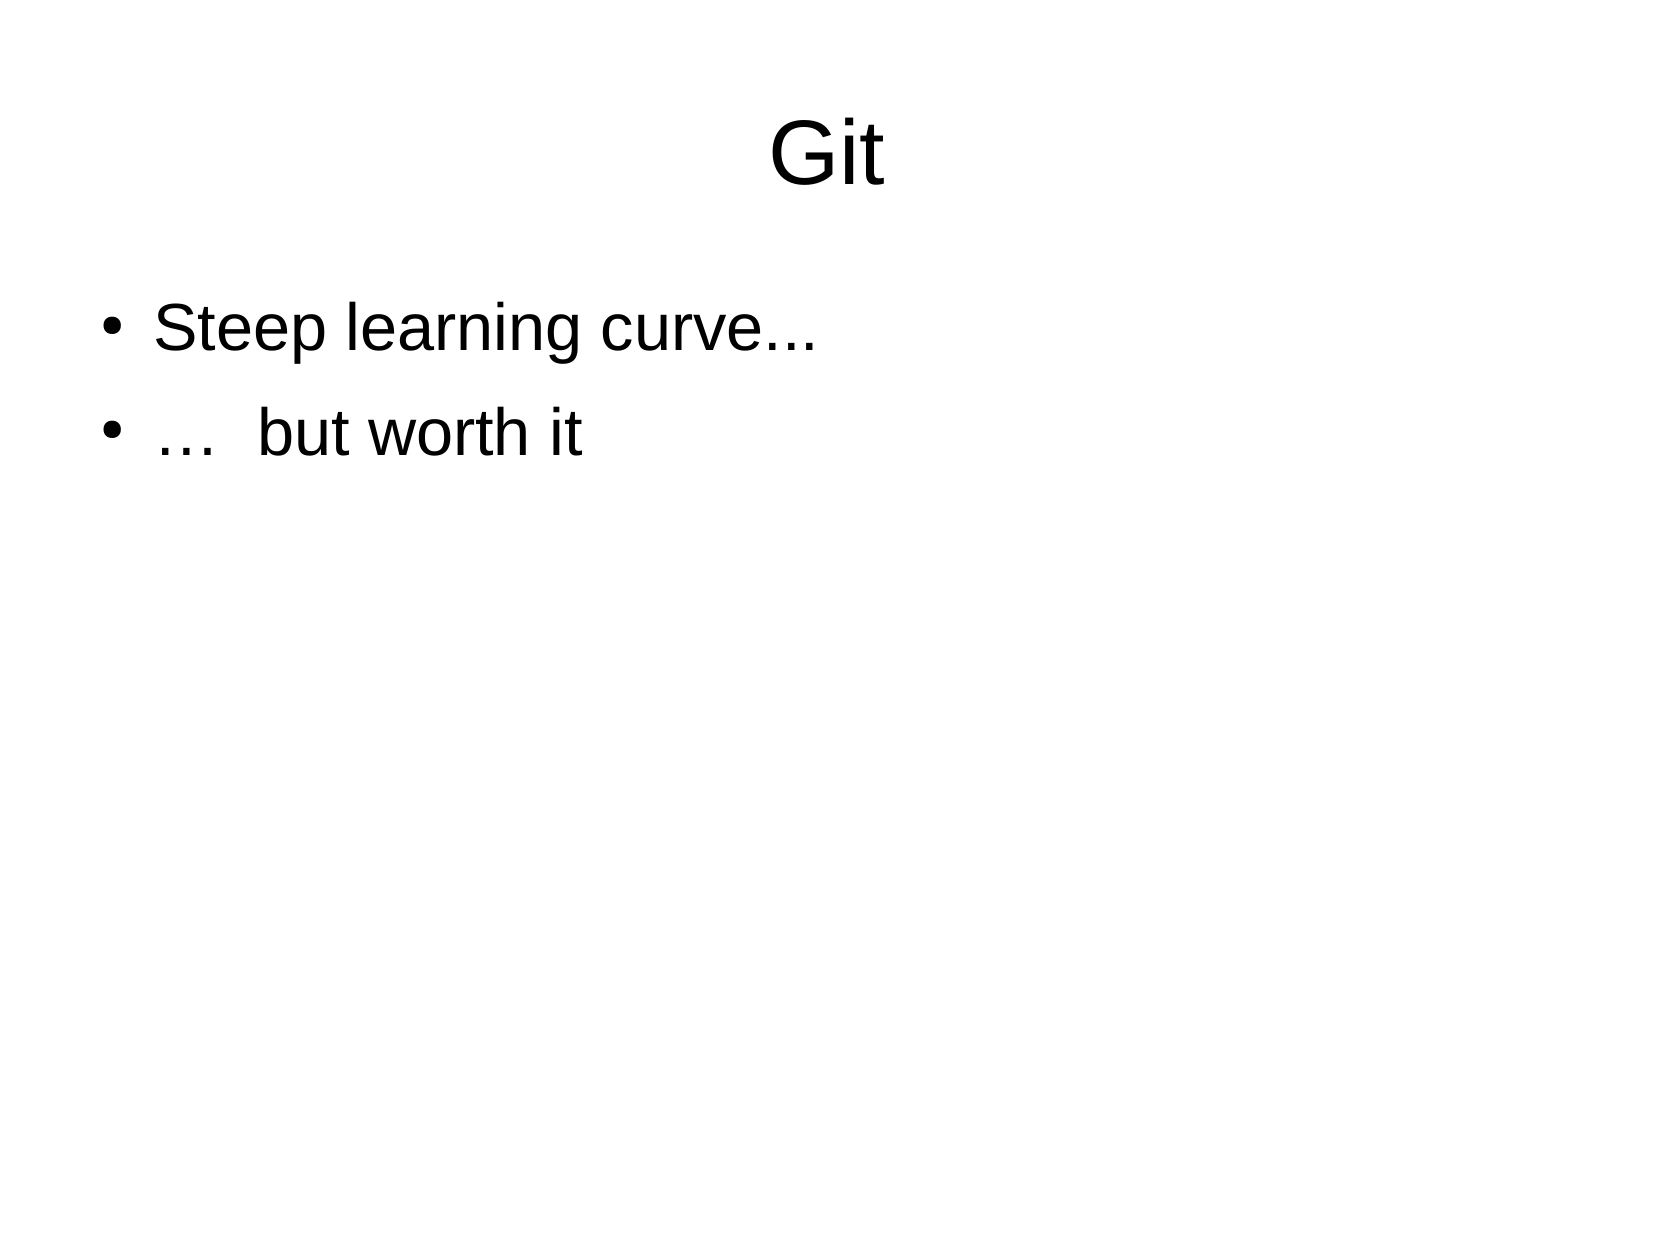

# Git
Steep learning curve...
… but worth it